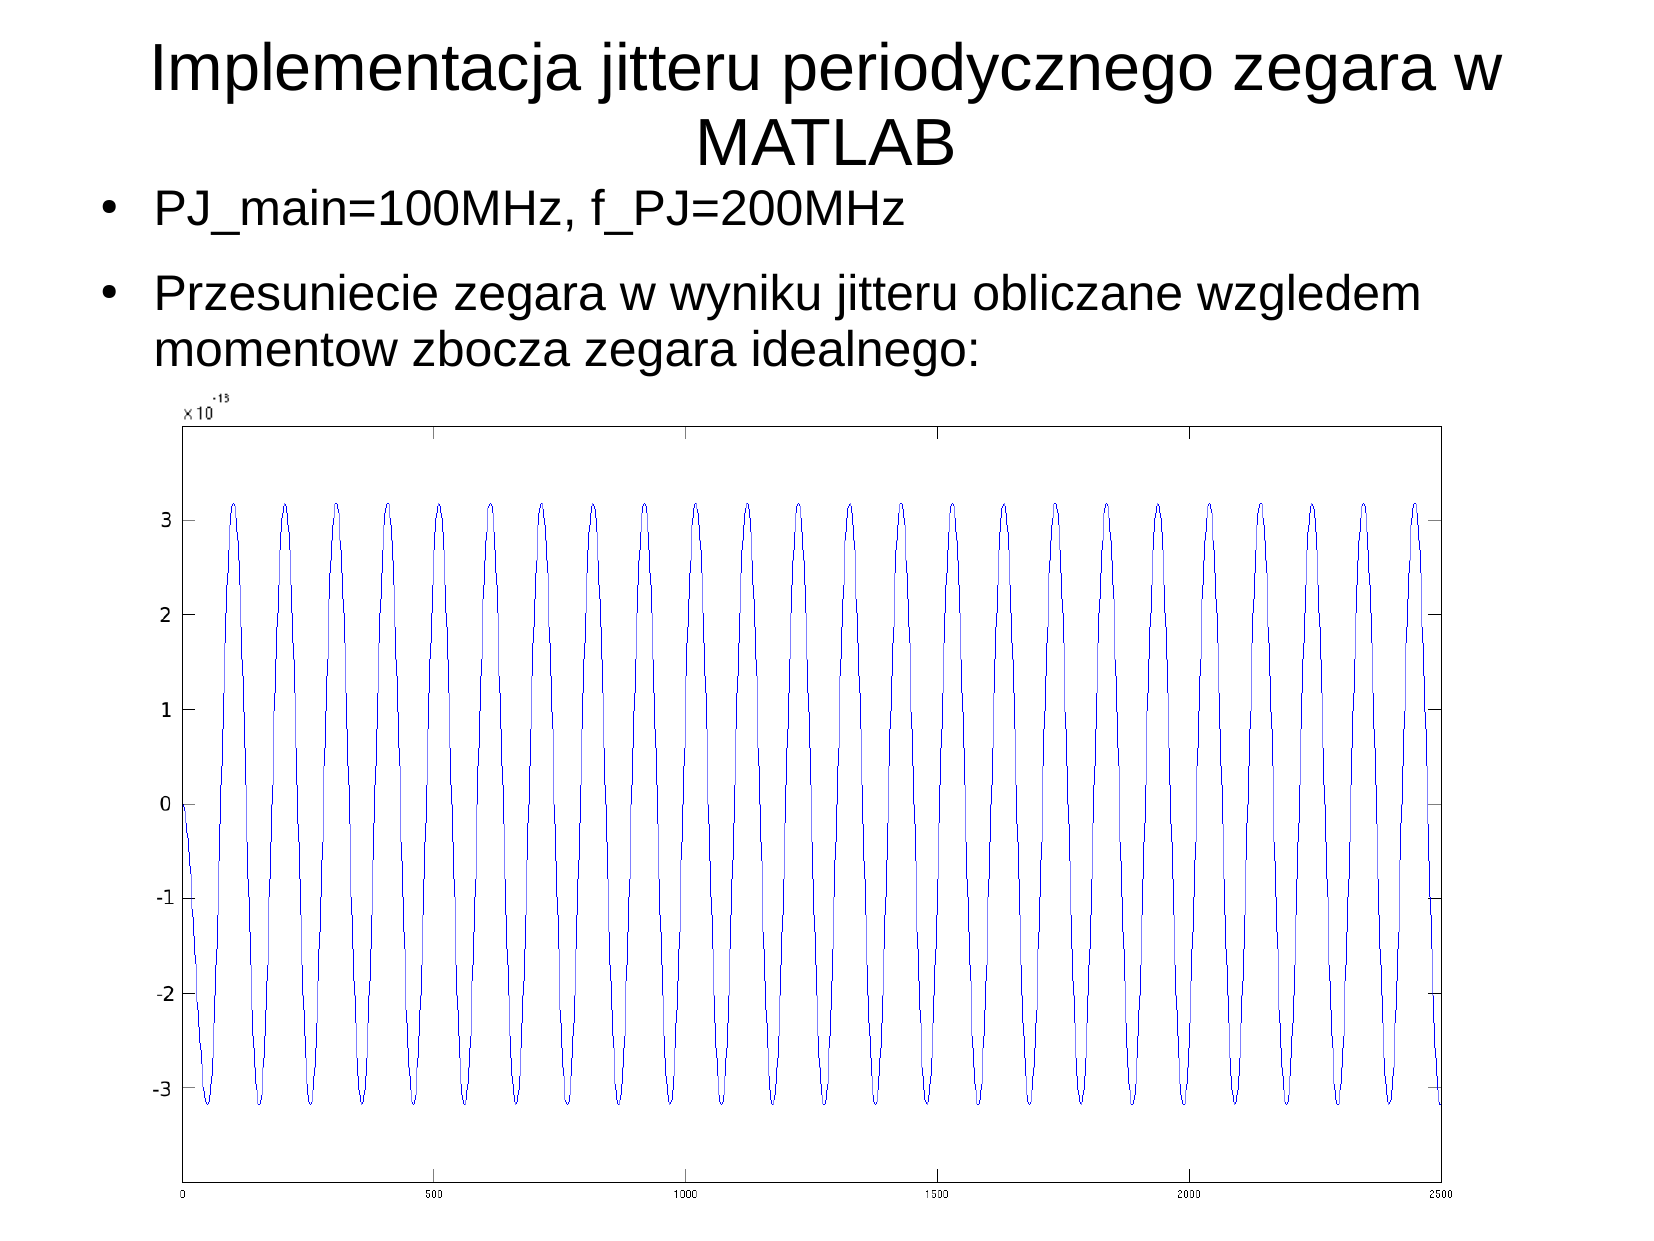

# Implementacja jitteru periodycznego zegara w MATLAB
PJ_main=100MHz, f_PJ=200MHz
Przesuniecie zegara w wyniku jitteru obliczane wzgledem momentow zbocza zegara idealnego: